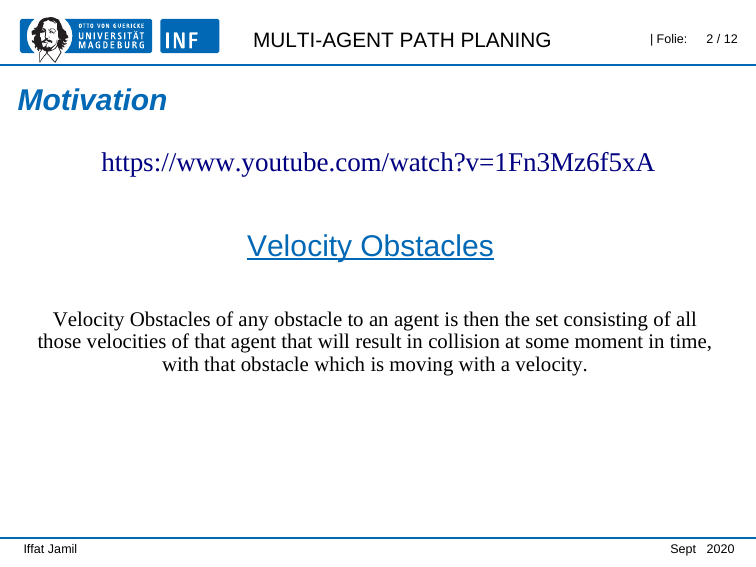

MULTI-AGENT PATH PLANING
| Folie:
2 / 12
Motivation
https://www.youtube.com/watch?v=1Fn3Mz6f5xA
Velocity Obstacles
Velocity Obstacles of any obstacle to an agent is then the set consisting of all those velocities of that agent that will result in collision at some moment in time, with that obstacle which is moving with a velocity.
 Iffat Jamil
 Sept
2020